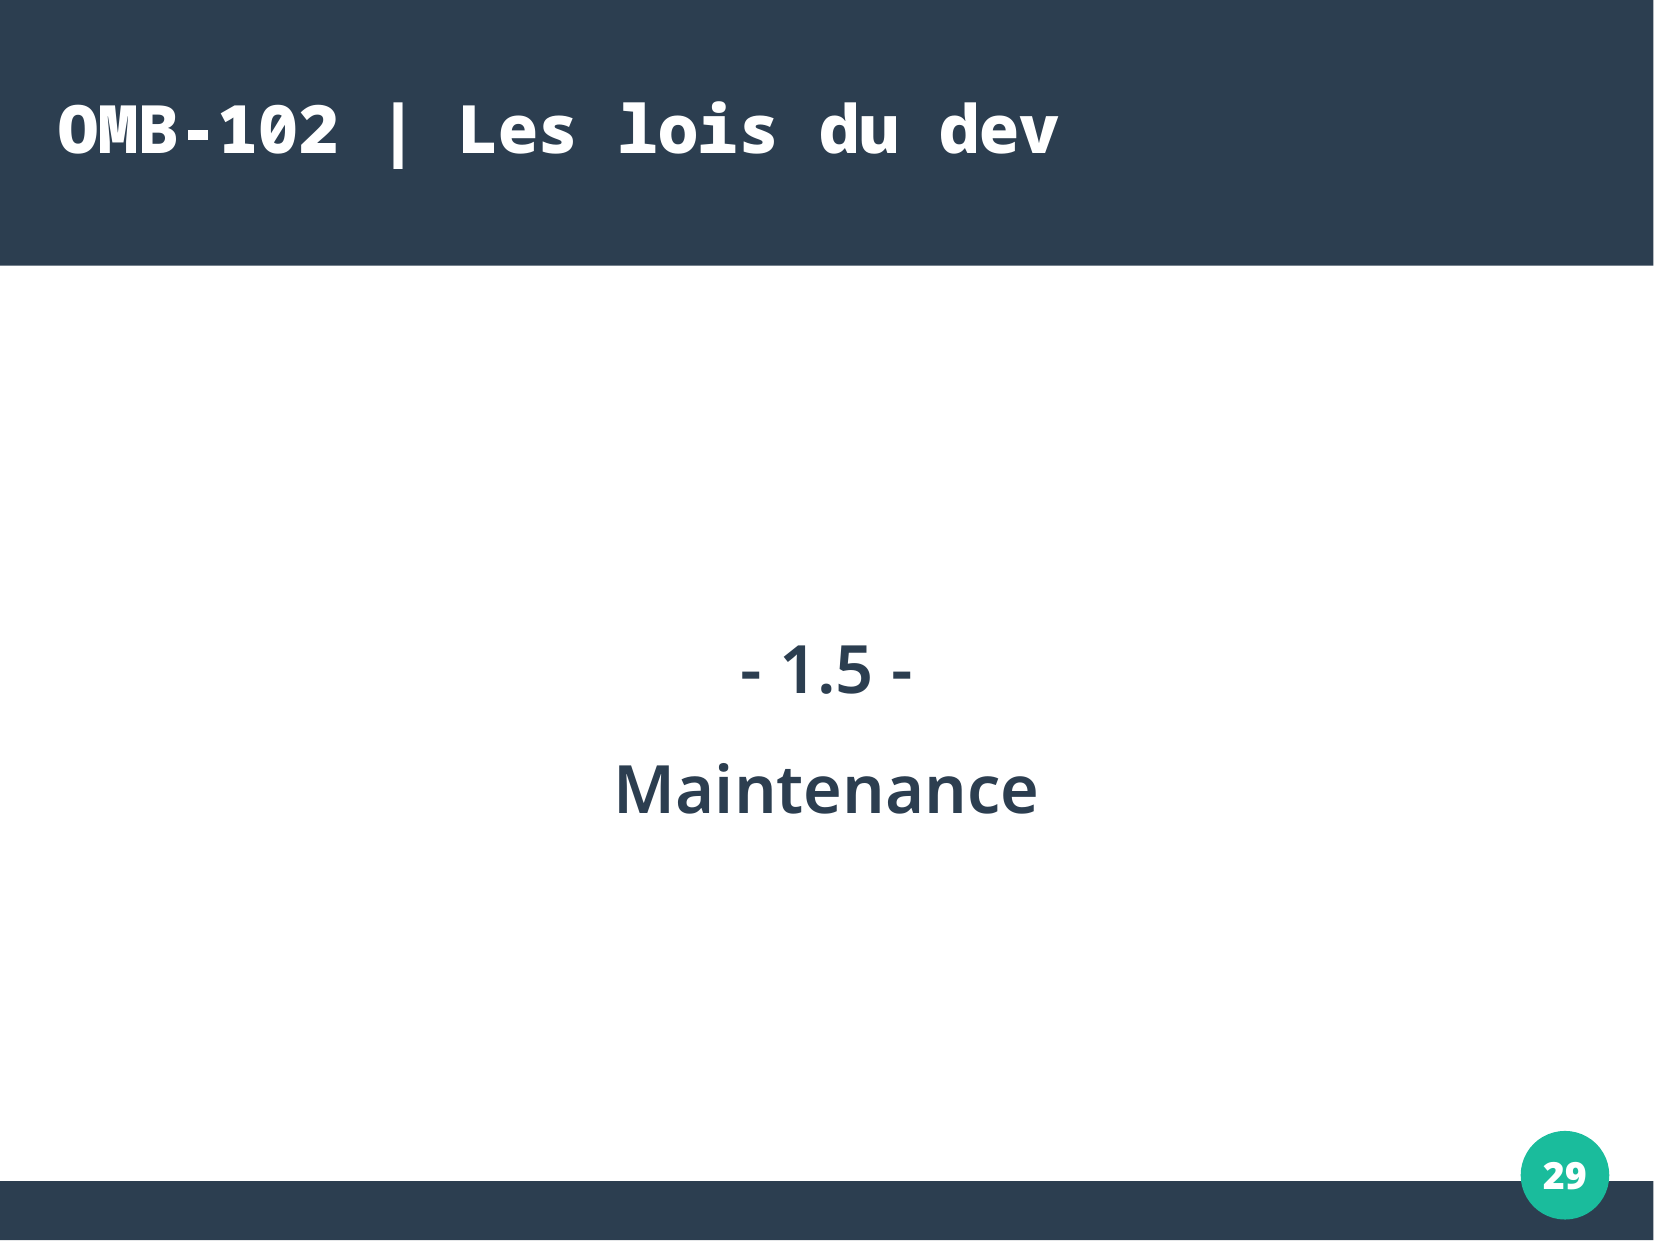

# OMB-102 | Les lois du dev
- 1.5 -
Maintenance
29